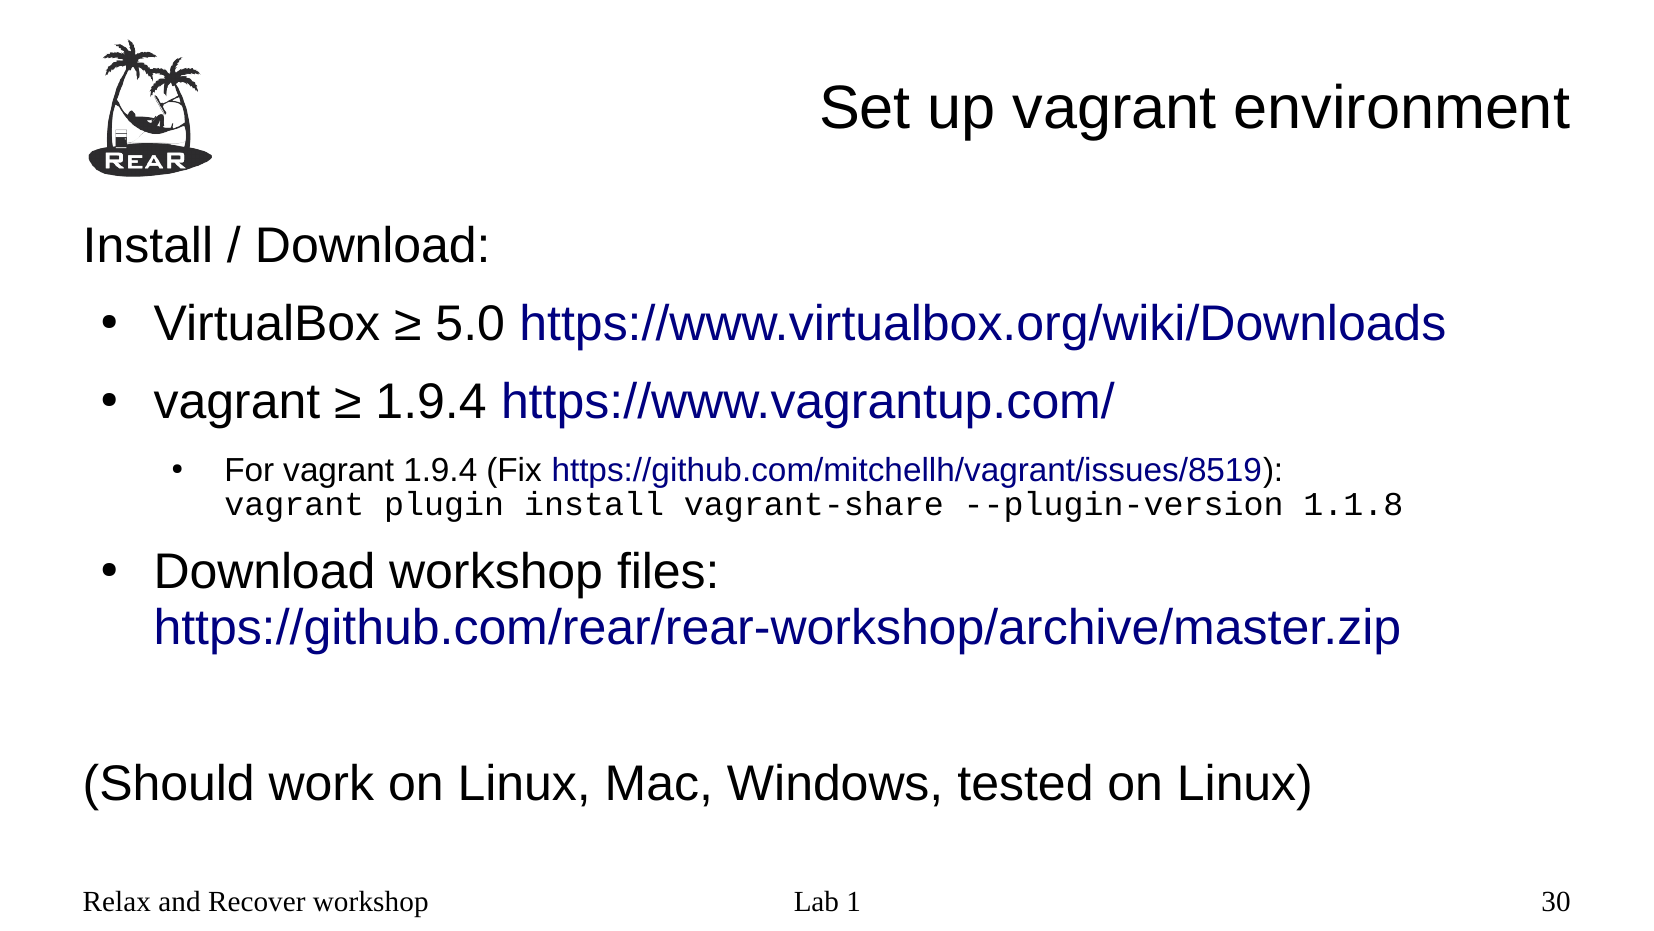

# Set up vagrant environment
Install / Download:
VirtualBox ≥ 5.0 https://www.virtualbox.org/wiki/Downloads
vagrant ≥ 1.9.4 https://www.vagrantup.com/
For vagrant 1.9.4 (Fix https://github.com/mitchellh/vagrant/issues/8519):
vagrant plugin install vagrant-share --plugin-version 1.1.8
Download workshop files:
https://github.com/rear/rear-workshop/archive/master.zip
(Should work on Linux, Mac, Windows, tested on Linux)
Relax and Recover workshop
Lab 1
30